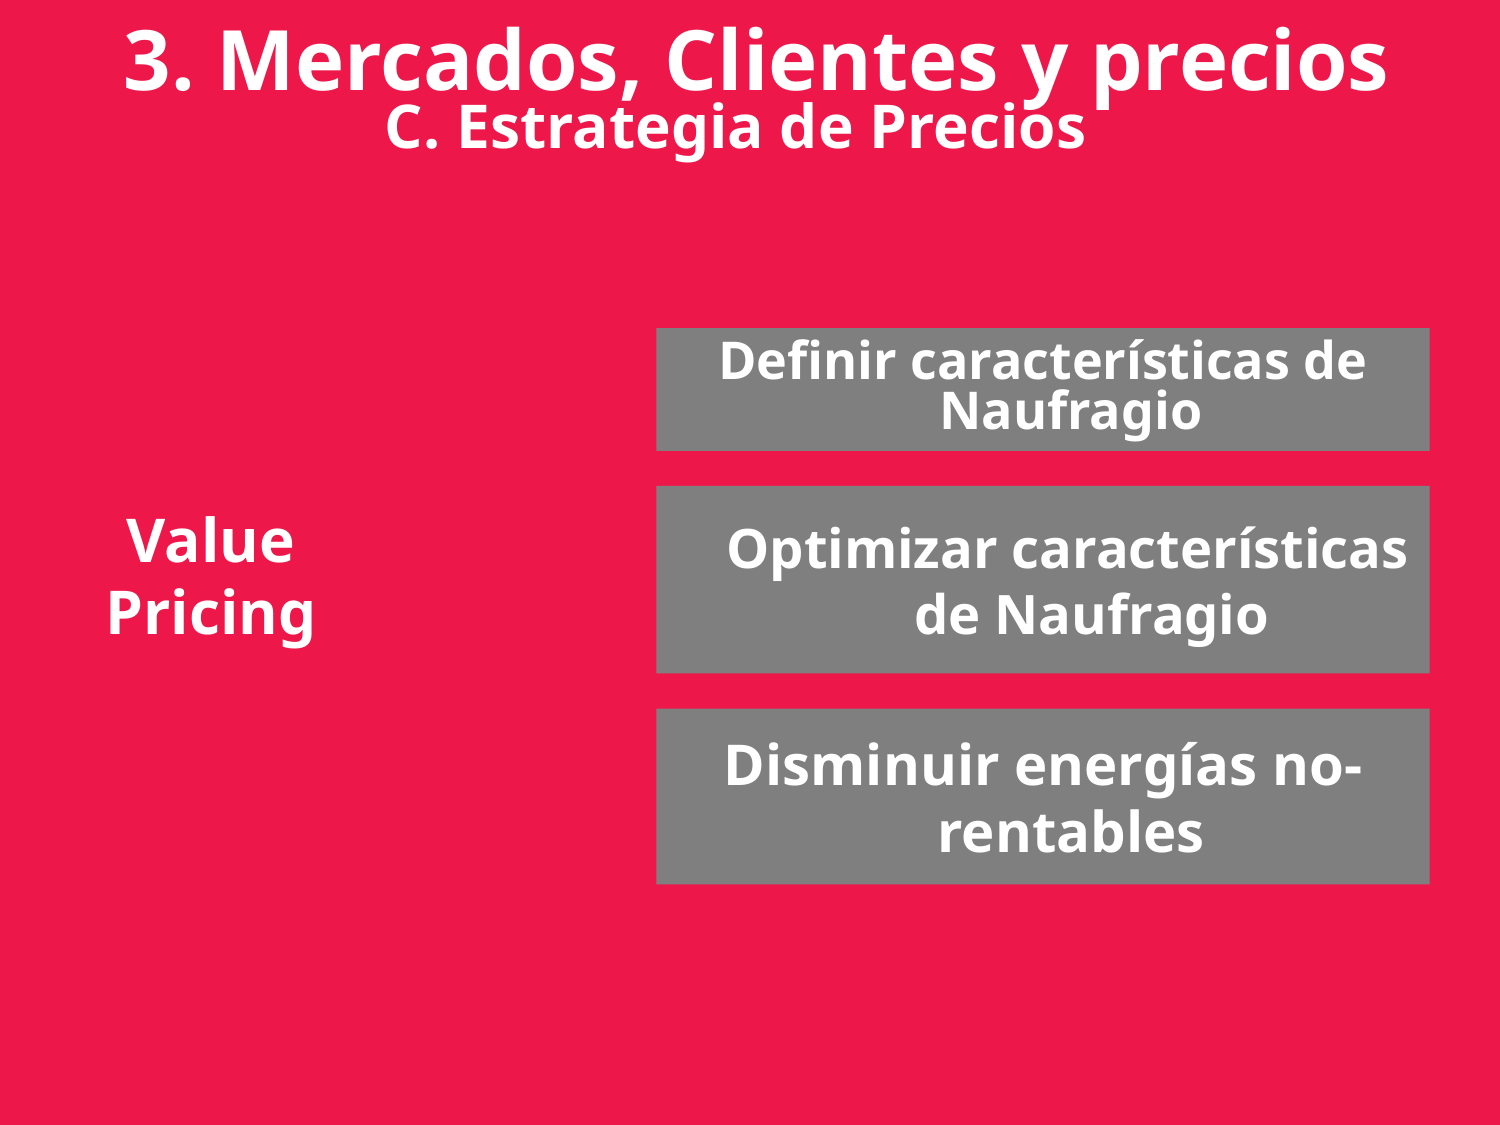

# 3. Mercados, Clientes y precios
C. Estrategia de Precios
Definir características de Naufragio
Value Pricing
Optimizar características de Naufragio
Disminuir energías no-rentables